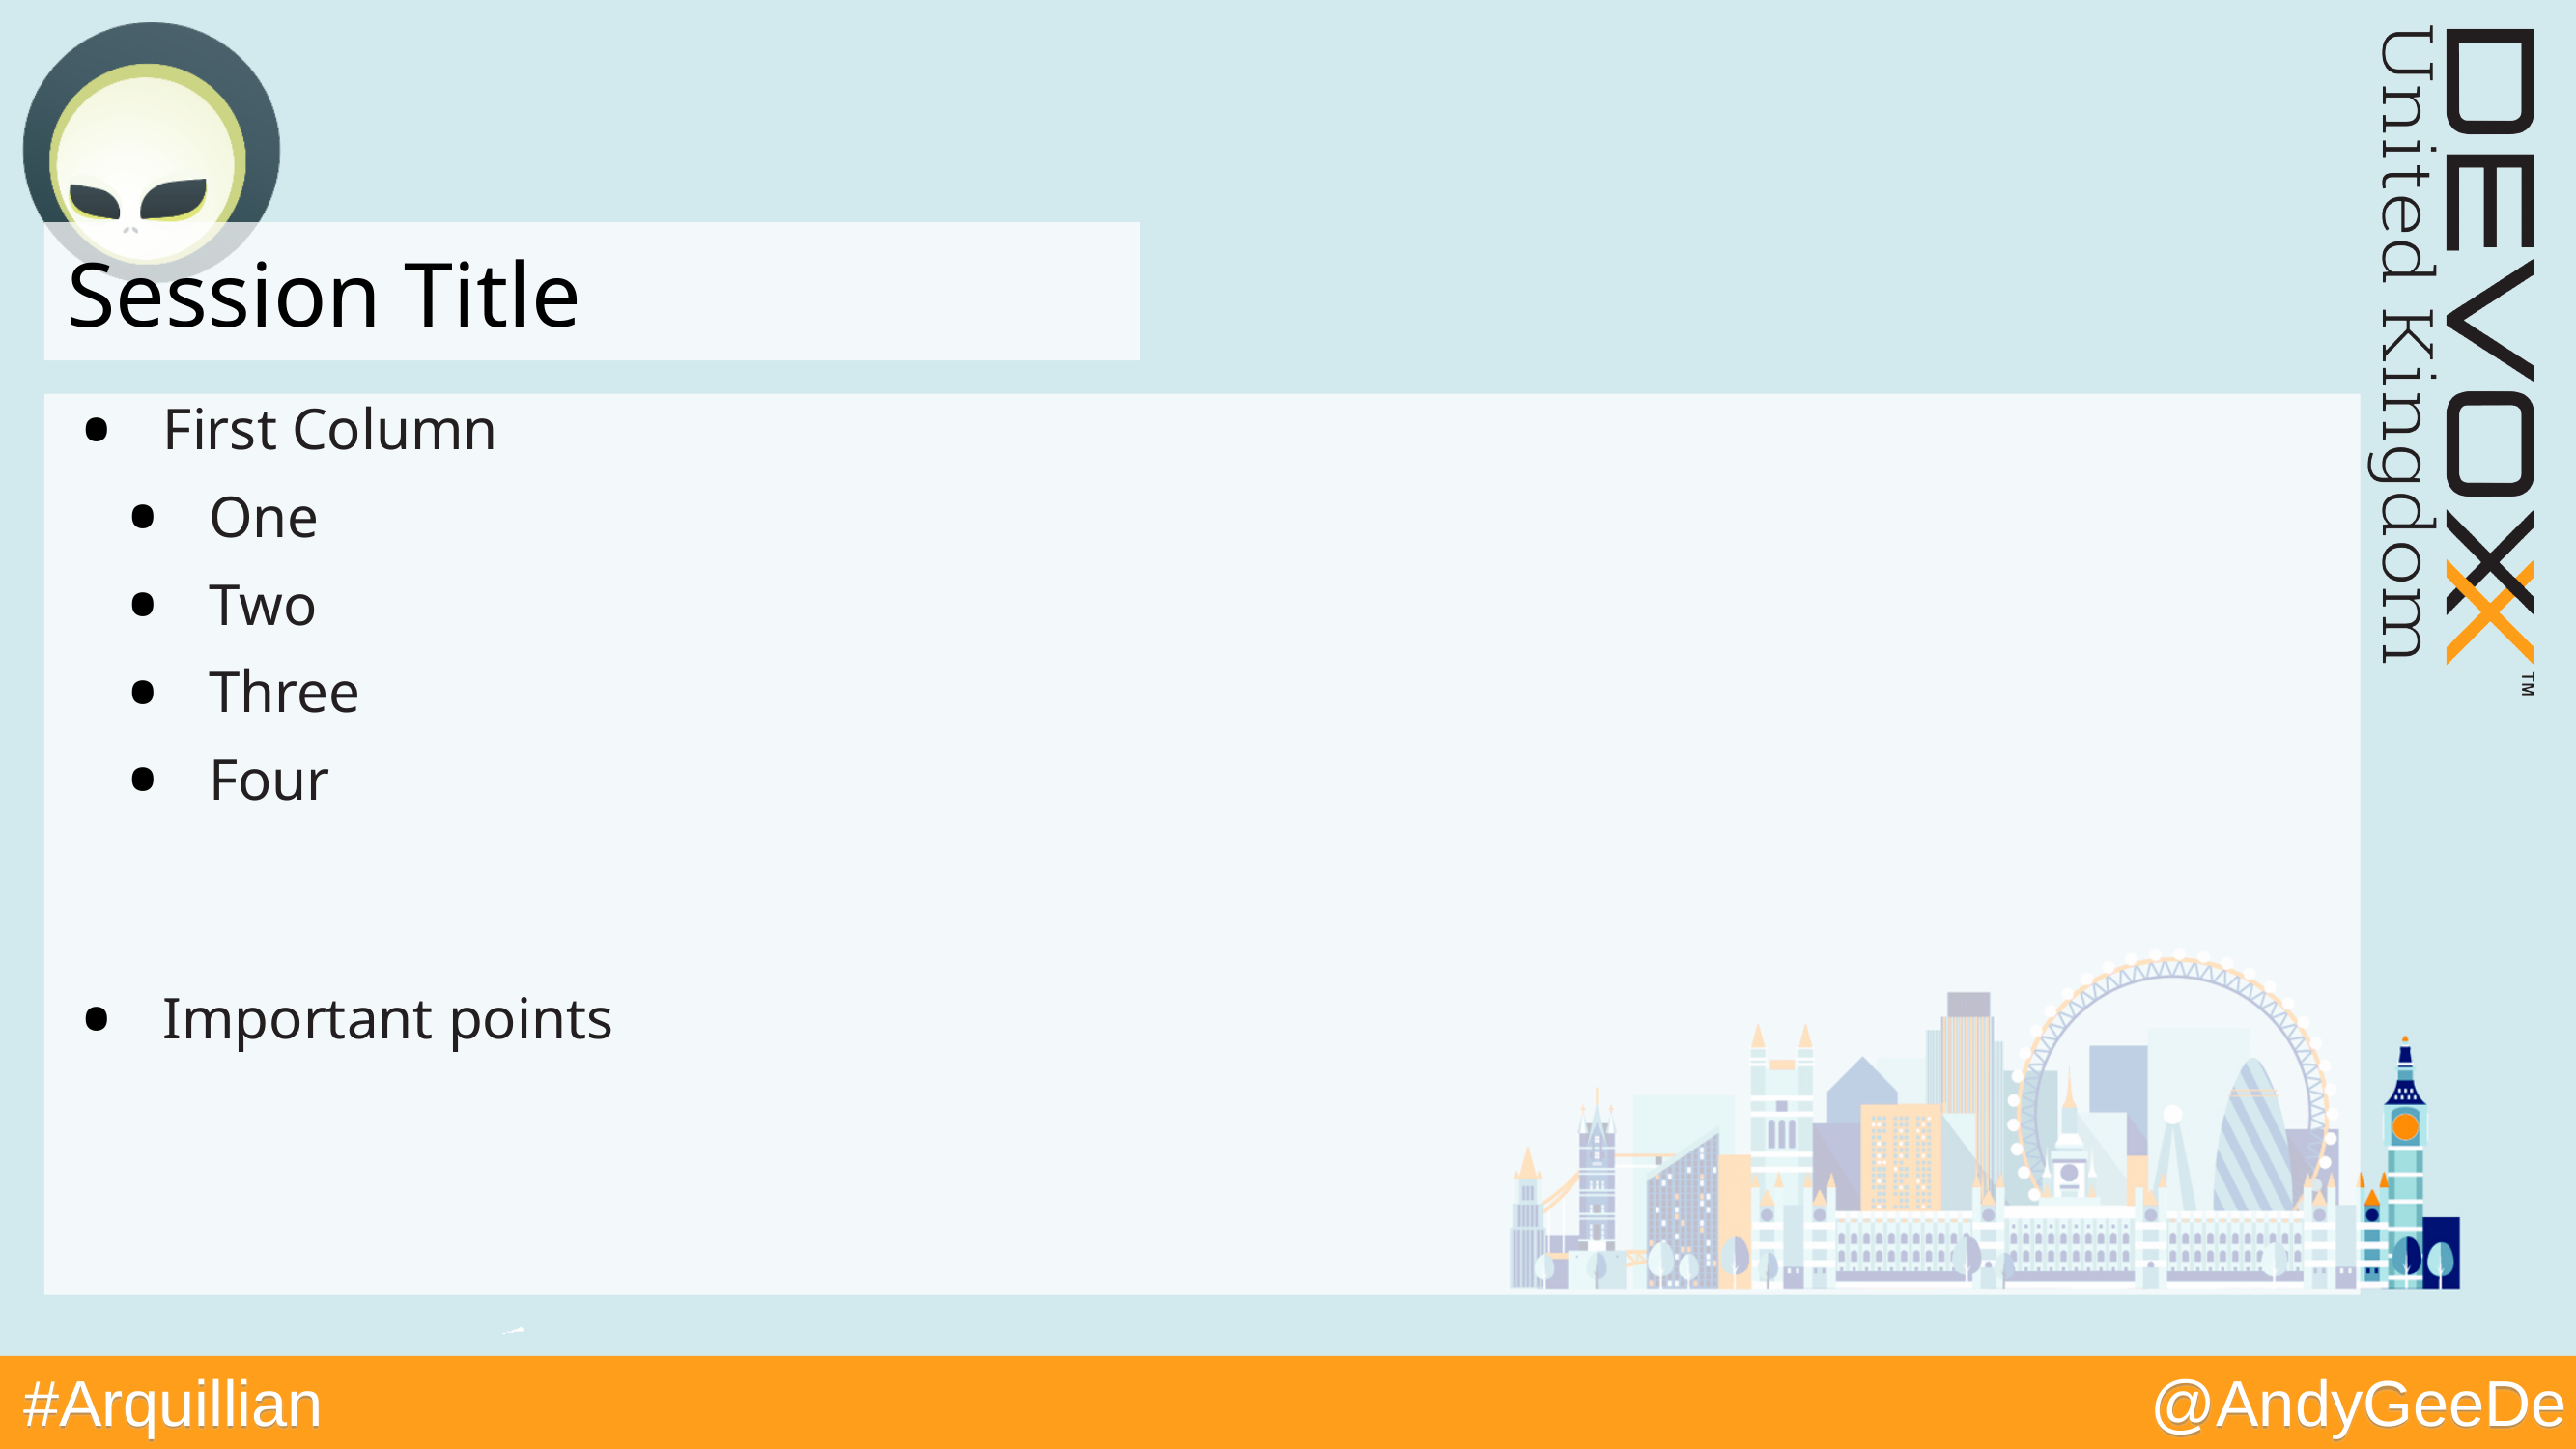

# Session Title
First Column
One
Two
Three
Four
Important points